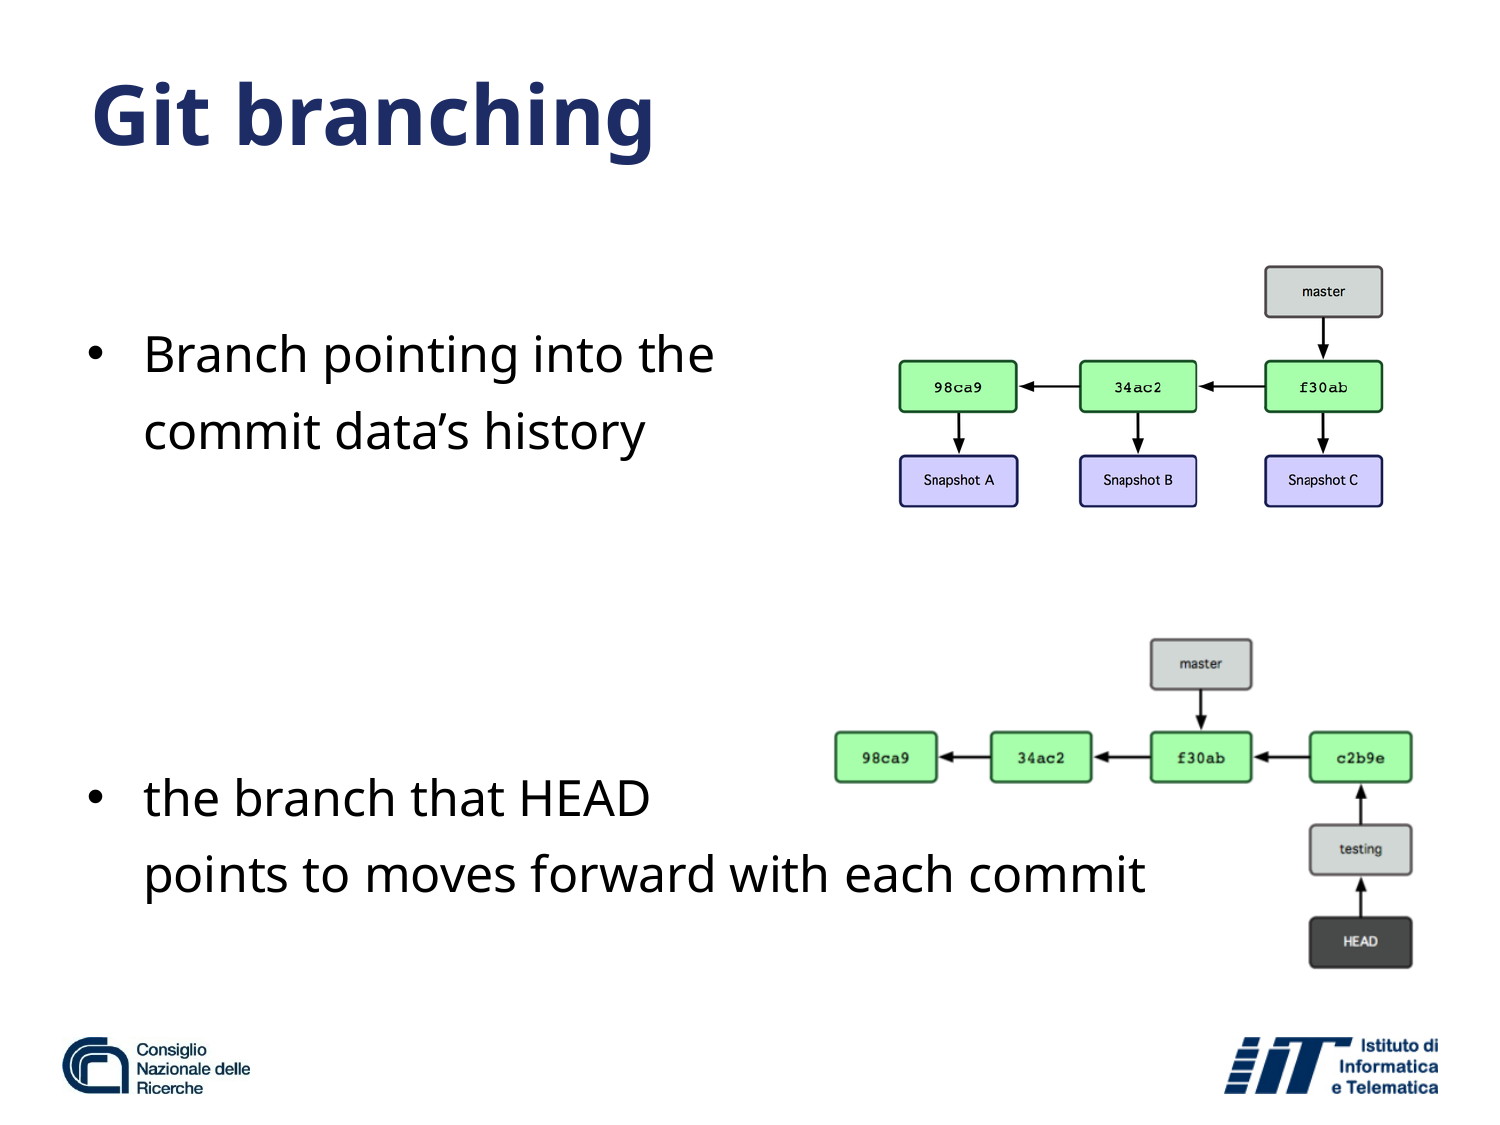

# Git branching
Branch pointing into the
commit data’s history
the branch that HEAD
points to moves forward with each commit